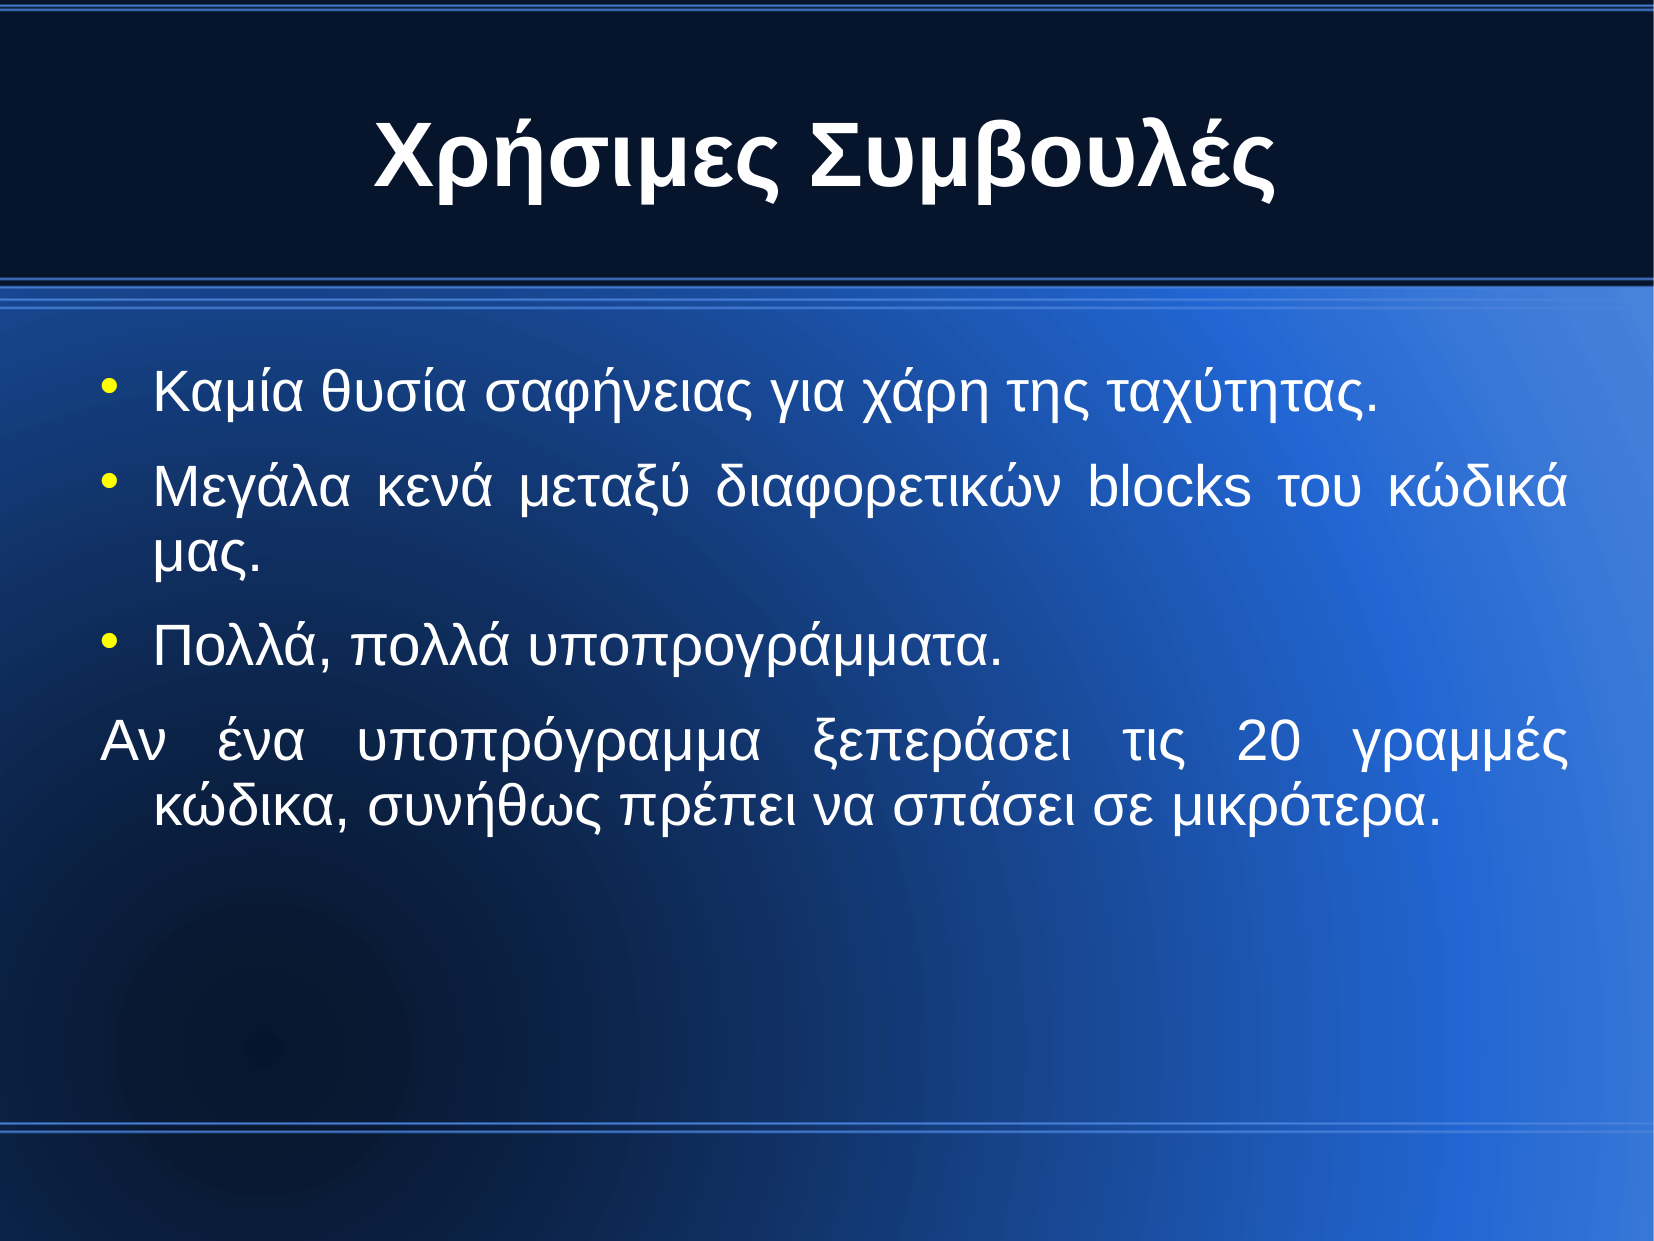

# Χρήσιμες Συμβουλές
Καμία θυσία σαφήνειας για χάρη της ταχύτητας.
Μεγάλα κενά μεταξύ διαφορετικών blocks του κώδικά μας.
Πολλά, πολλά υποπρογράμματα.
Αν ένα υποπρόγραμμα ξεπεράσει τις 20 γραμμές κώδικα, συνήθως πρέπει να σπάσει σε μικρότερα.